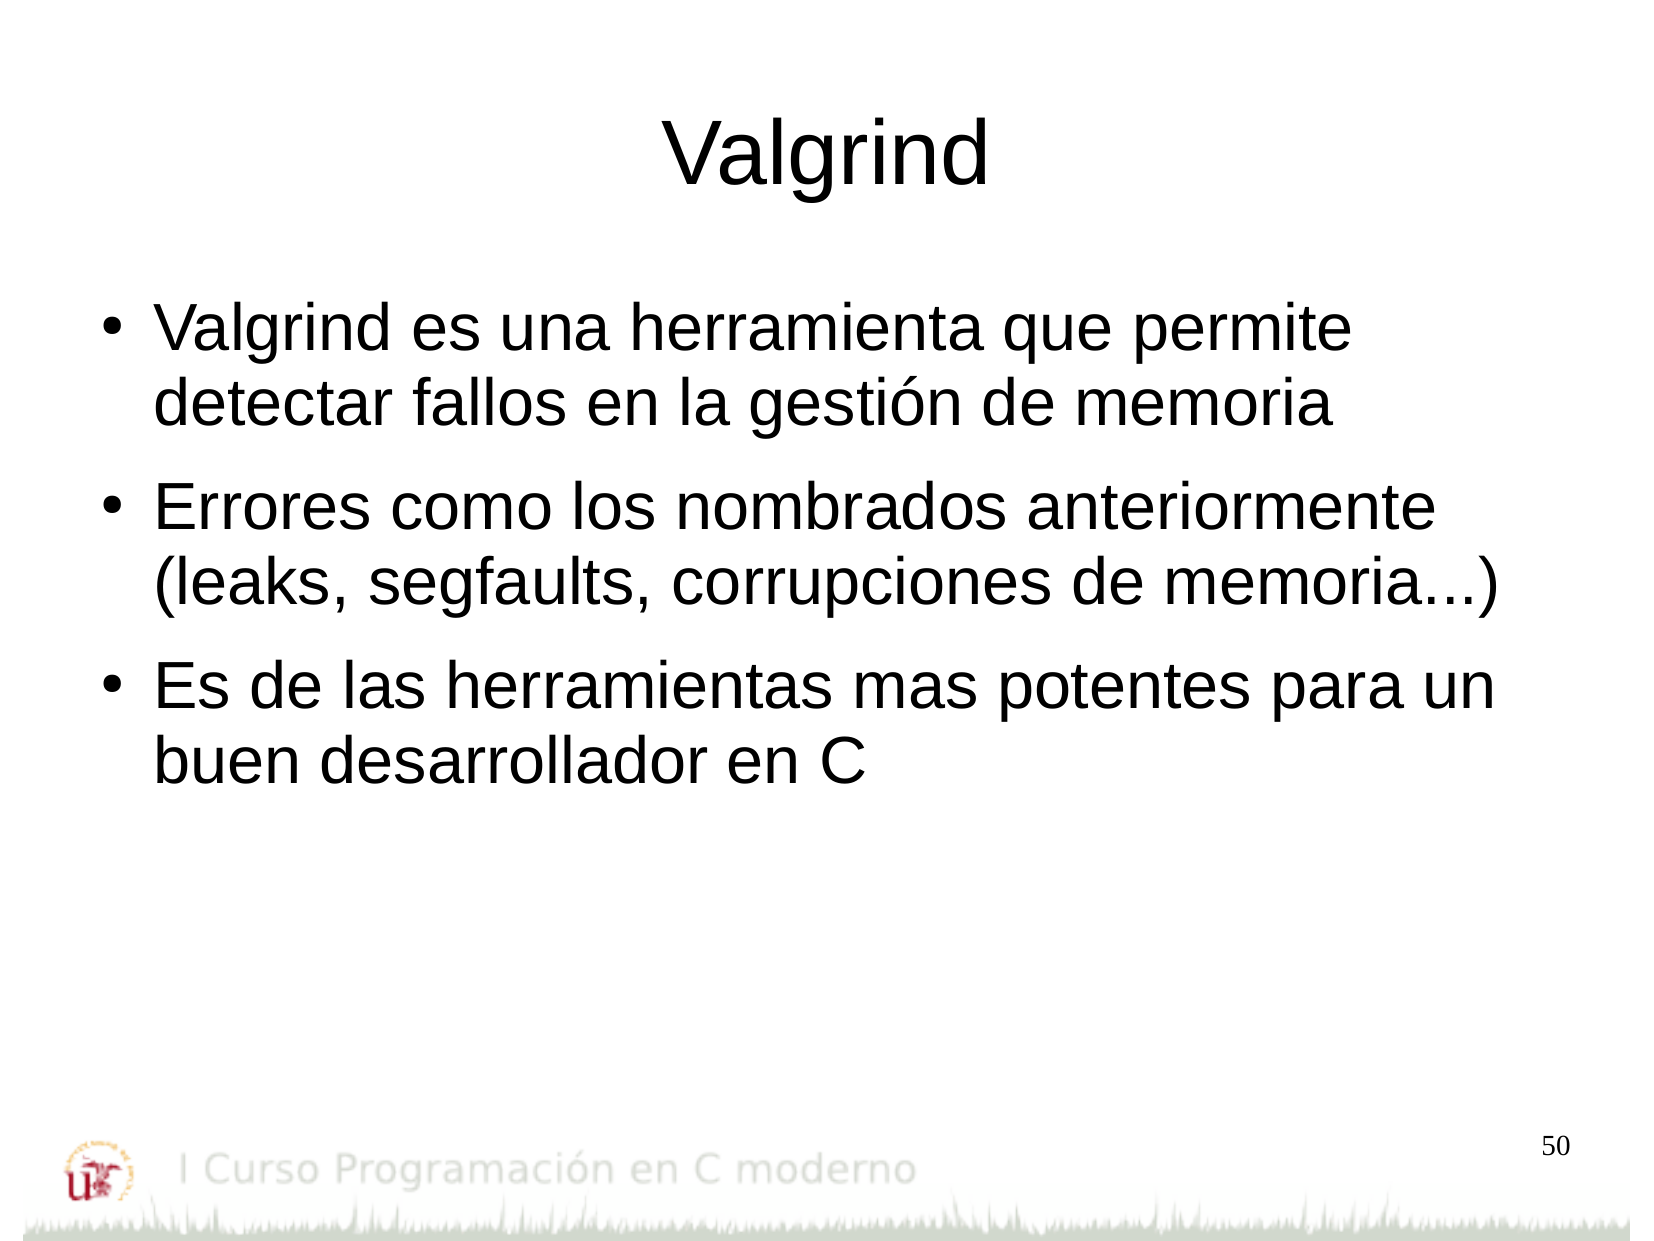

# Valgrind
Valgrind es una herramienta que permite detectar fallos en la gestión de memoria
Errores como los nombrados anteriormente (leaks, segfaults, corrupciones de memoria...)
Es de las herramientas mas potentes para un buen desarrollador en C
50